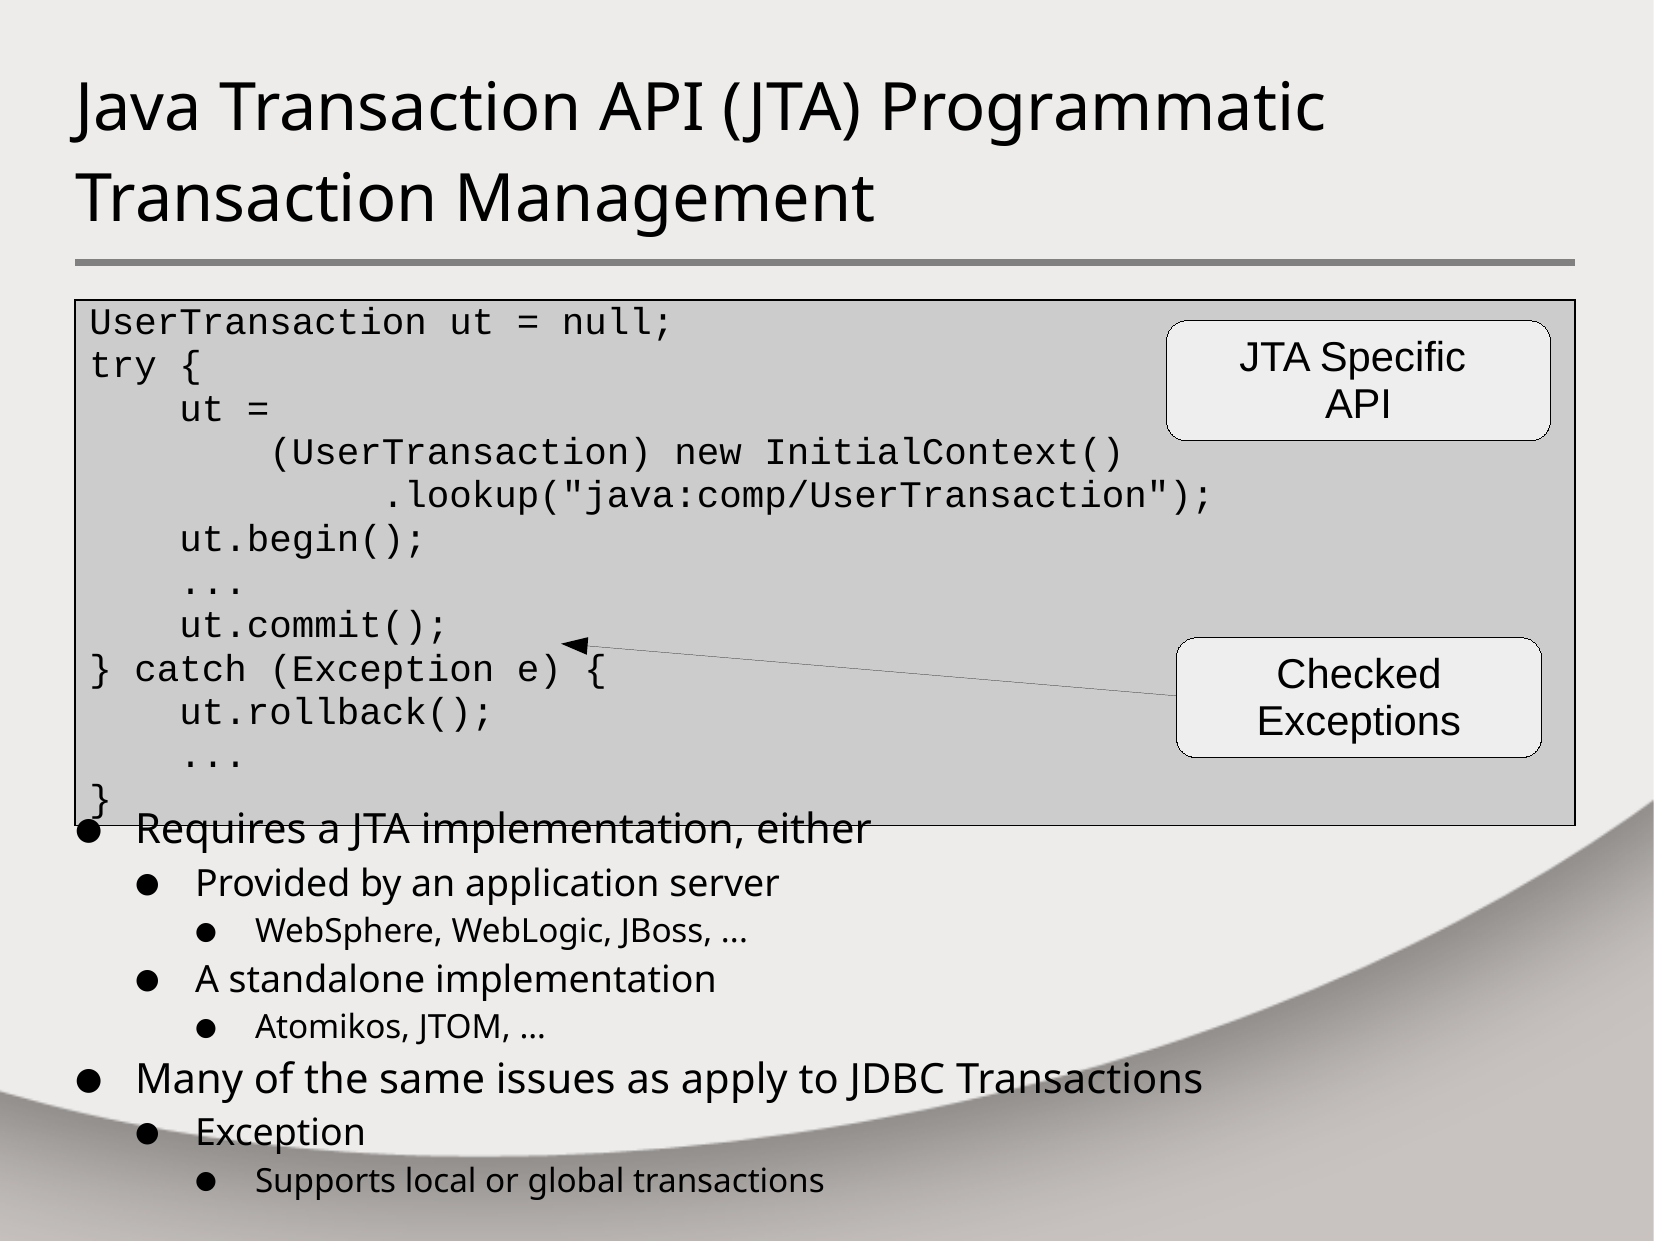

# Java Transaction API (JTA) Programmatic Transaction Management
UserTransaction ut = null;
try {
 ut =
 (UserTransaction) new InitialContext()
 .lookup("java:comp/UserTransaction");
 ut.begin();
 ...
 ut.commit();
} catch (Exception e) {
 ut.rollback();
 ...
}
Requires a JTA implementation, either
Provided by an application server
WebSphere, WebLogic, JBoss, ...
A standalone implementation
Atomikos, JTOM, …
Many of the same issues as apply to JDBC Transactions
Exception
Supports local or global transactions
JTA Specific
API
Checked
Exceptions